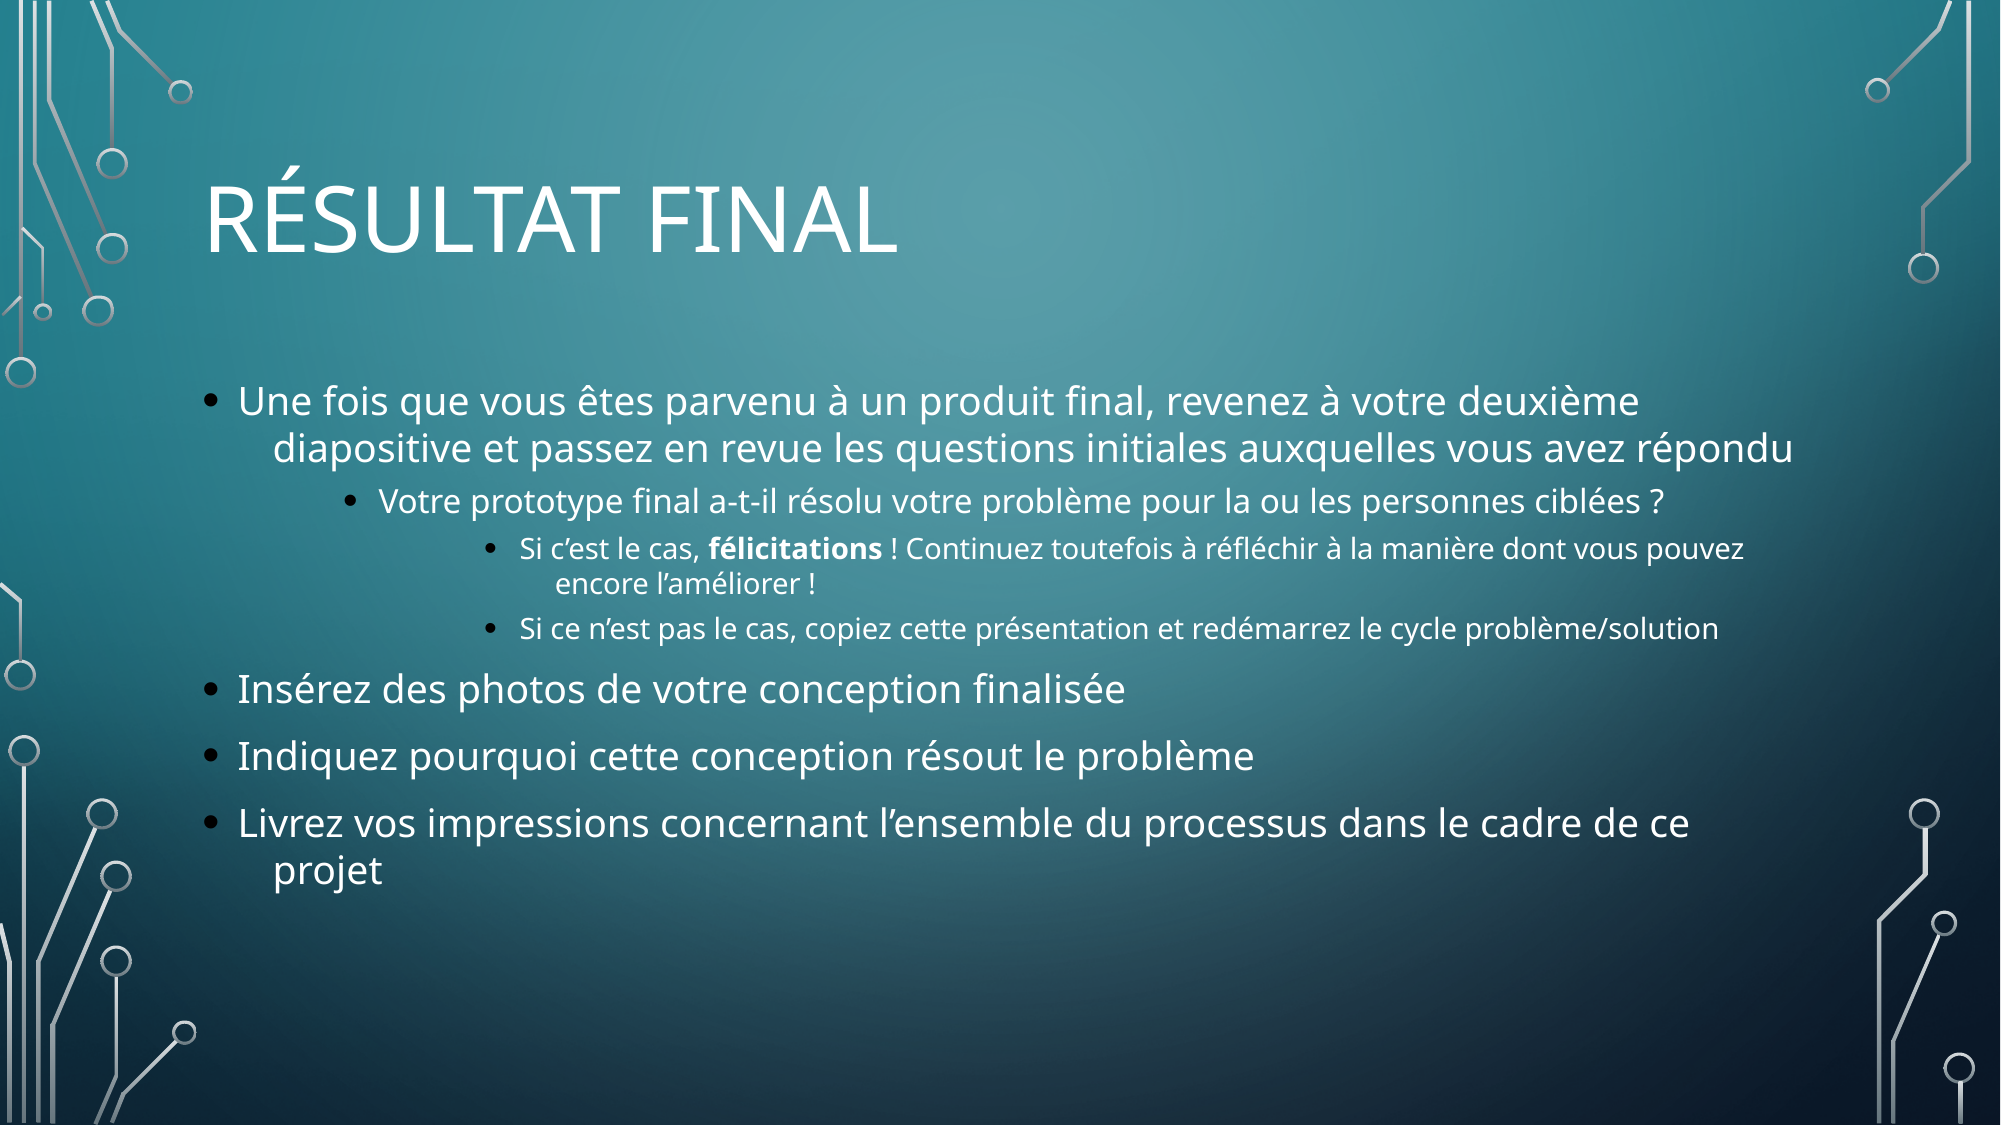

# Résultat final
Une fois que vous êtes parvenu à un produit final, revenez à votre deuxième diapositive et passez en revue les questions initiales auxquelles vous avez répondu
Votre prototype final a-t-il résolu votre problème pour la ou les personnes ciblées ?
Si c’est le cas, félicitations ! Continuez toutefois à réfléchir à la manière dont vous pouvez encore l’améliorer !
Si ce n’est pas le cas, copiez cette présentation et redémarrez le cycle problème/solution
Insérez des photos de votre conception finalisée
Indiquez pourquoi cette conception résout le problème
Livrez vos impressions concernant l’ensemble du processus dans le cadre de ce projet